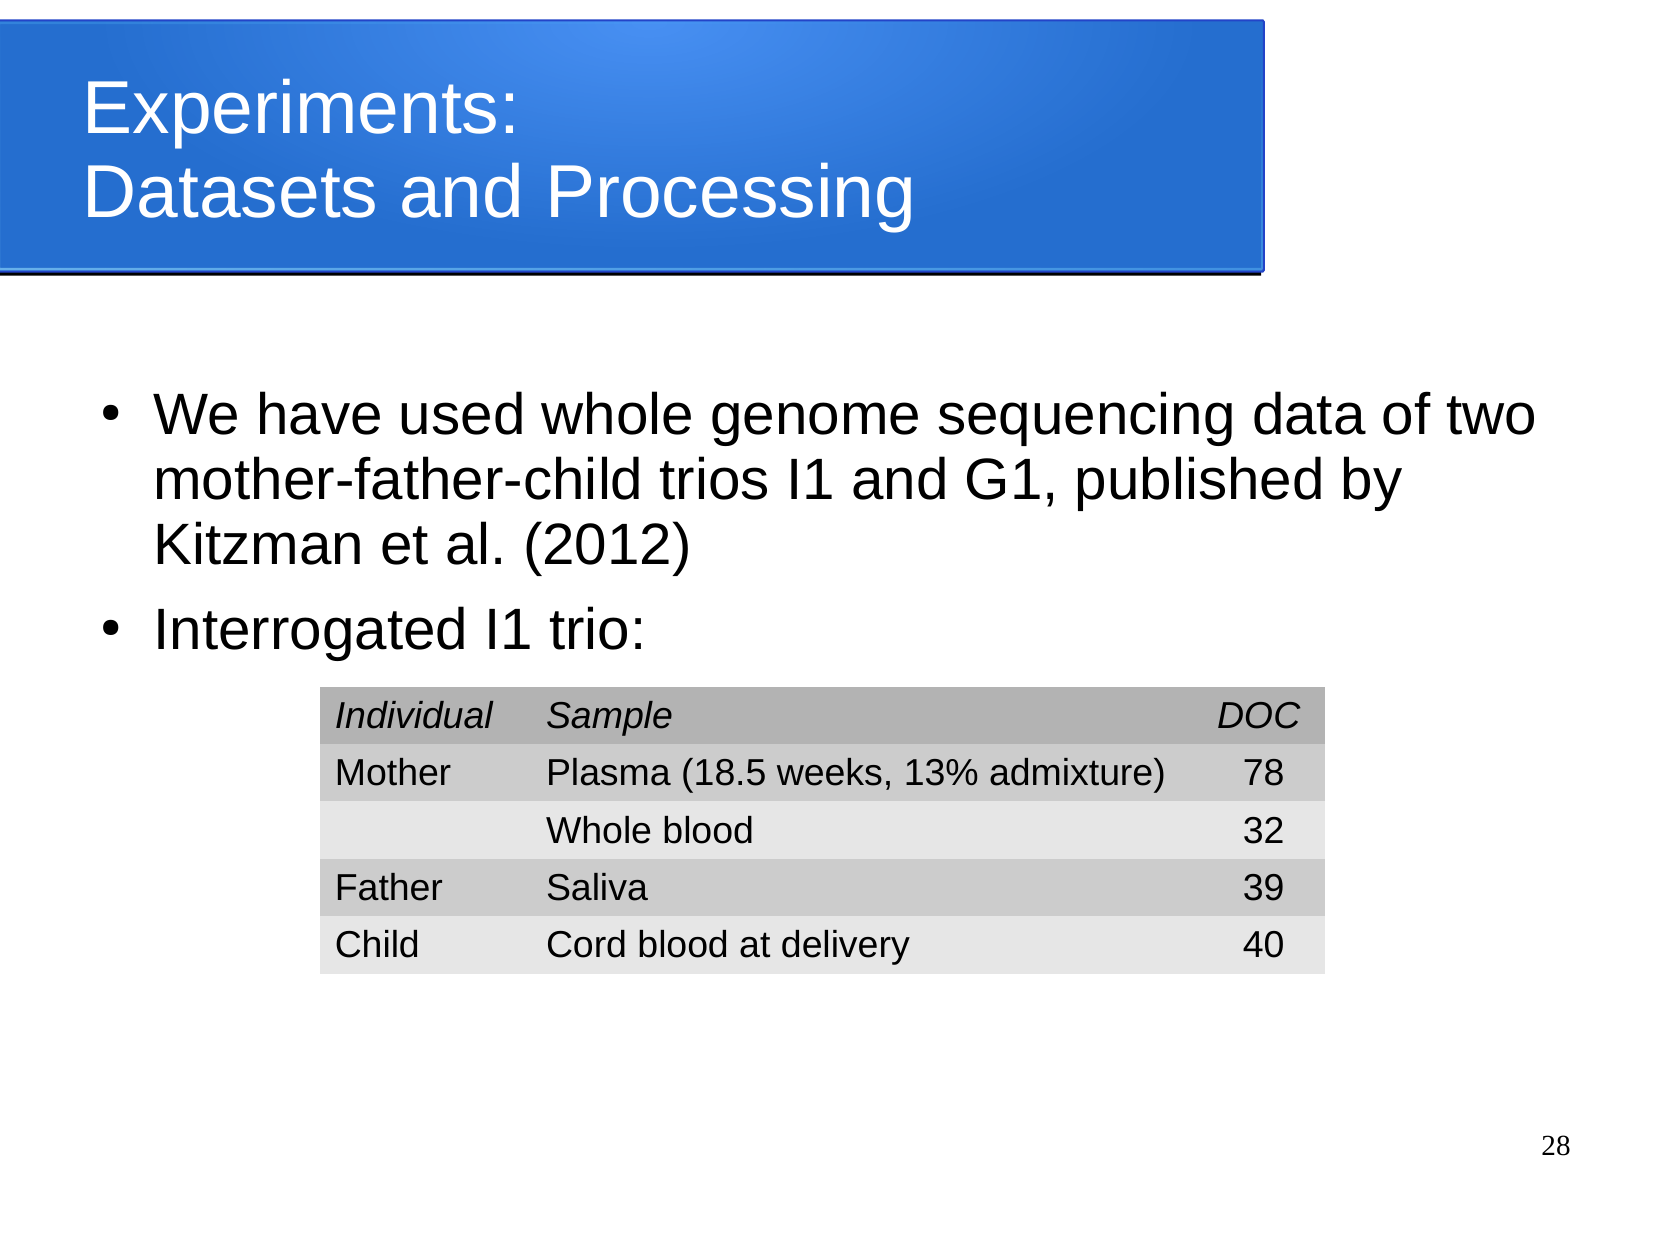

# Experiments: Datasets and Processing
We have used whole genome sequencing data of two mother-father-child trios I1 and G1, published by Kitzman et al. (2012)
Interrogated I1 trio:
| Individual | Sample | DOC |
| --- | --- | --- |
| Mother | Plasma (18.5 weeks, 13% admixture) | 78 |
| | Whole blood | 32 |
| Father | Saliva | 39 |
| Child | Cord blood at delivery | 40 |
28